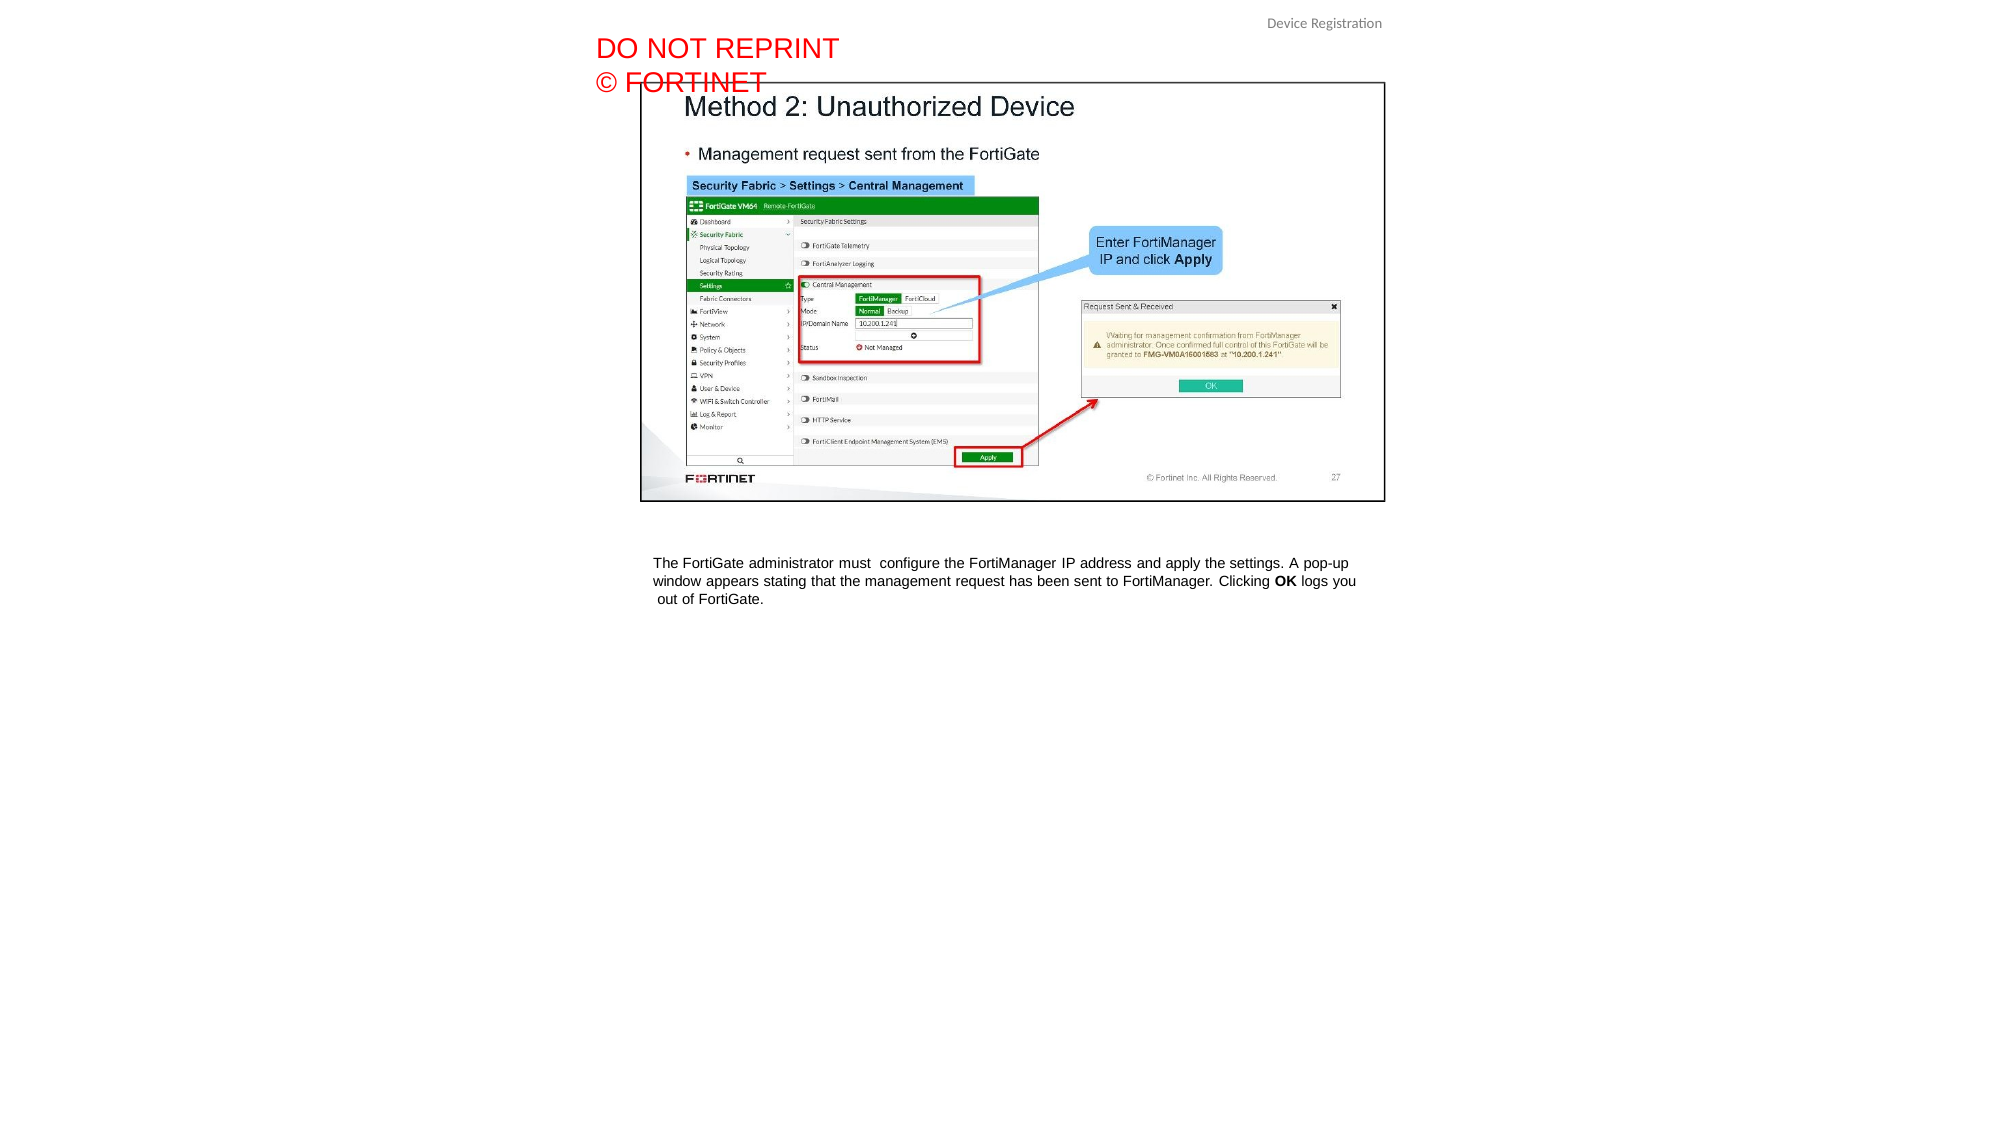

Device Registration
DO NOT REPRINT
© FORTINET
The FortiGate administrator must configure the FortiManager IP address and apply the settings. A pop-up window appears stating that the management request has been sent to FortiManager. Clicking OK logs you out of FortiGate.
FortiManager 6.2 Study Guide